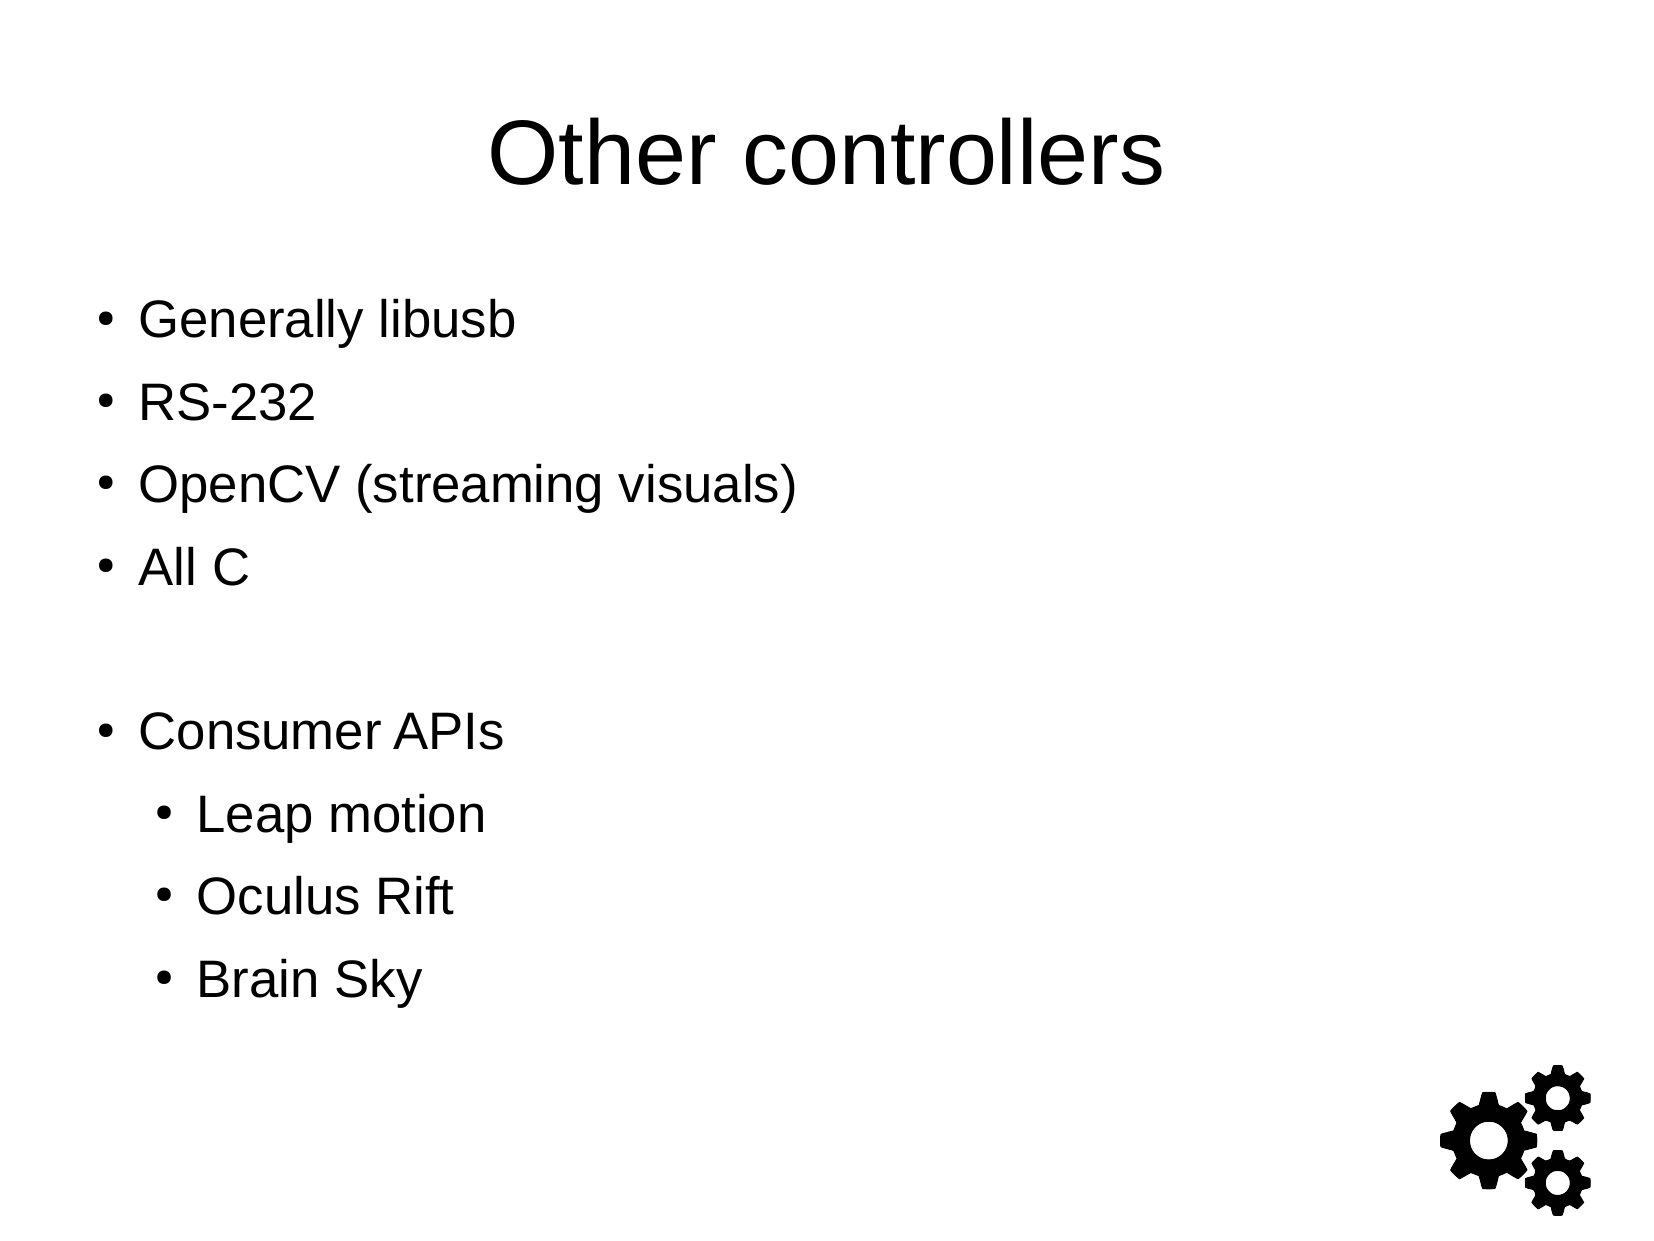

# Other controllers
Generally libusb
RS-232
OpenCV (streaming visuals)
All C
Consumer APIs
Leap motion
Oculus Rift
Brain Sky